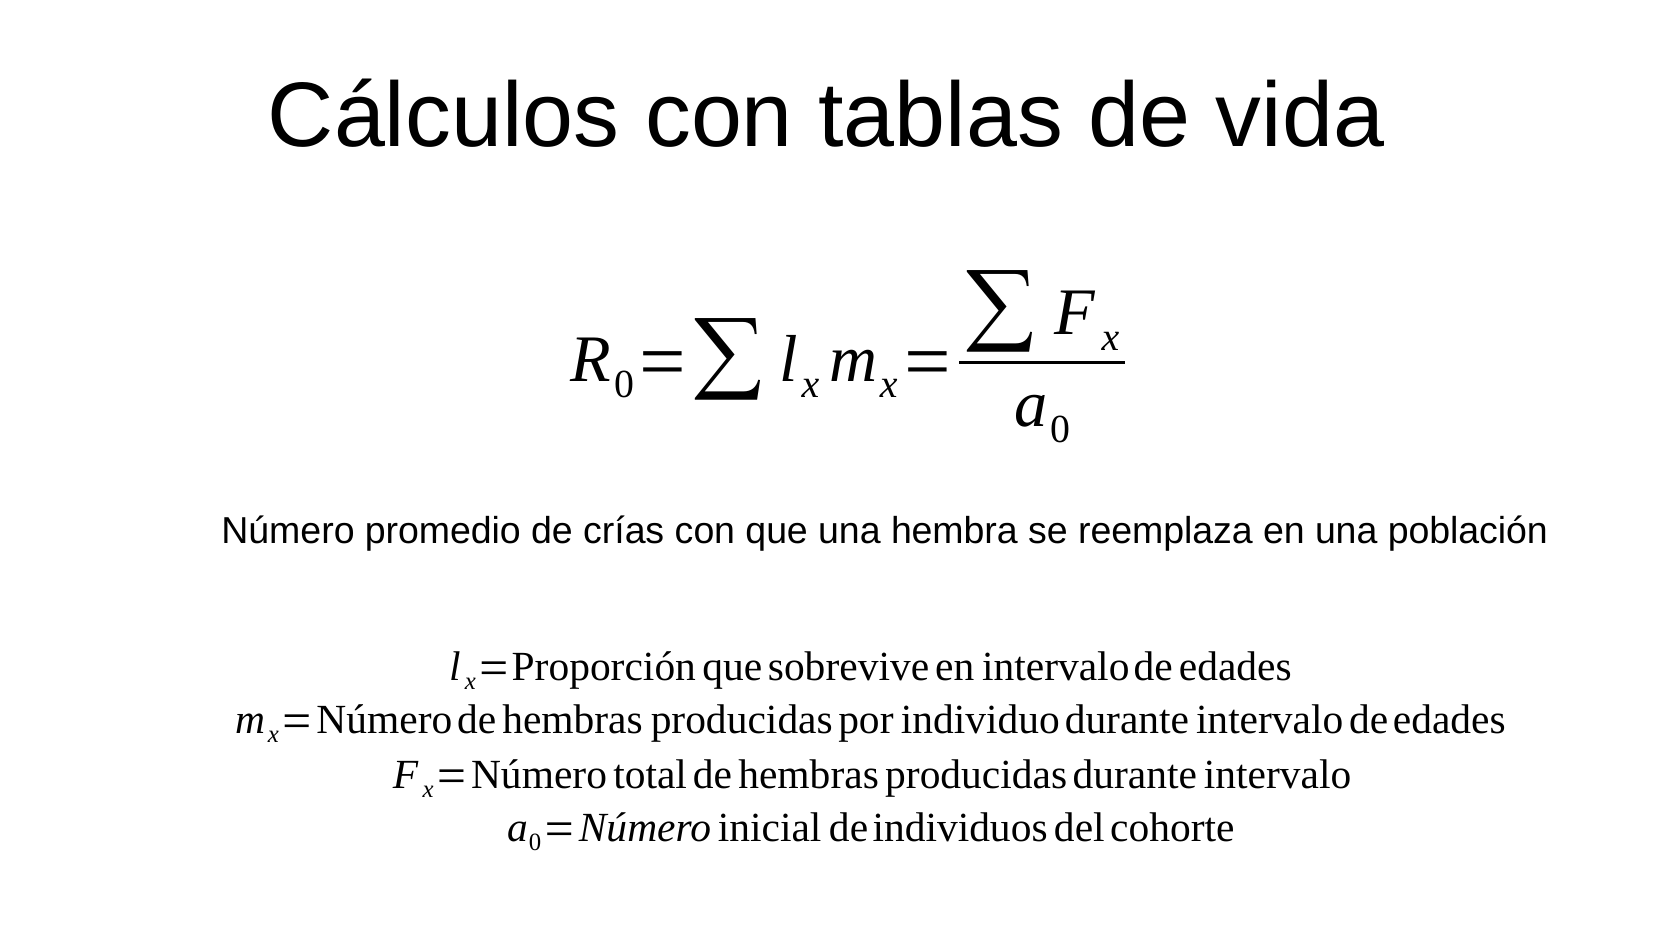

# Cálculos con tablas de vida
Número promedio de crías con que una hembra se reemplaza en una población